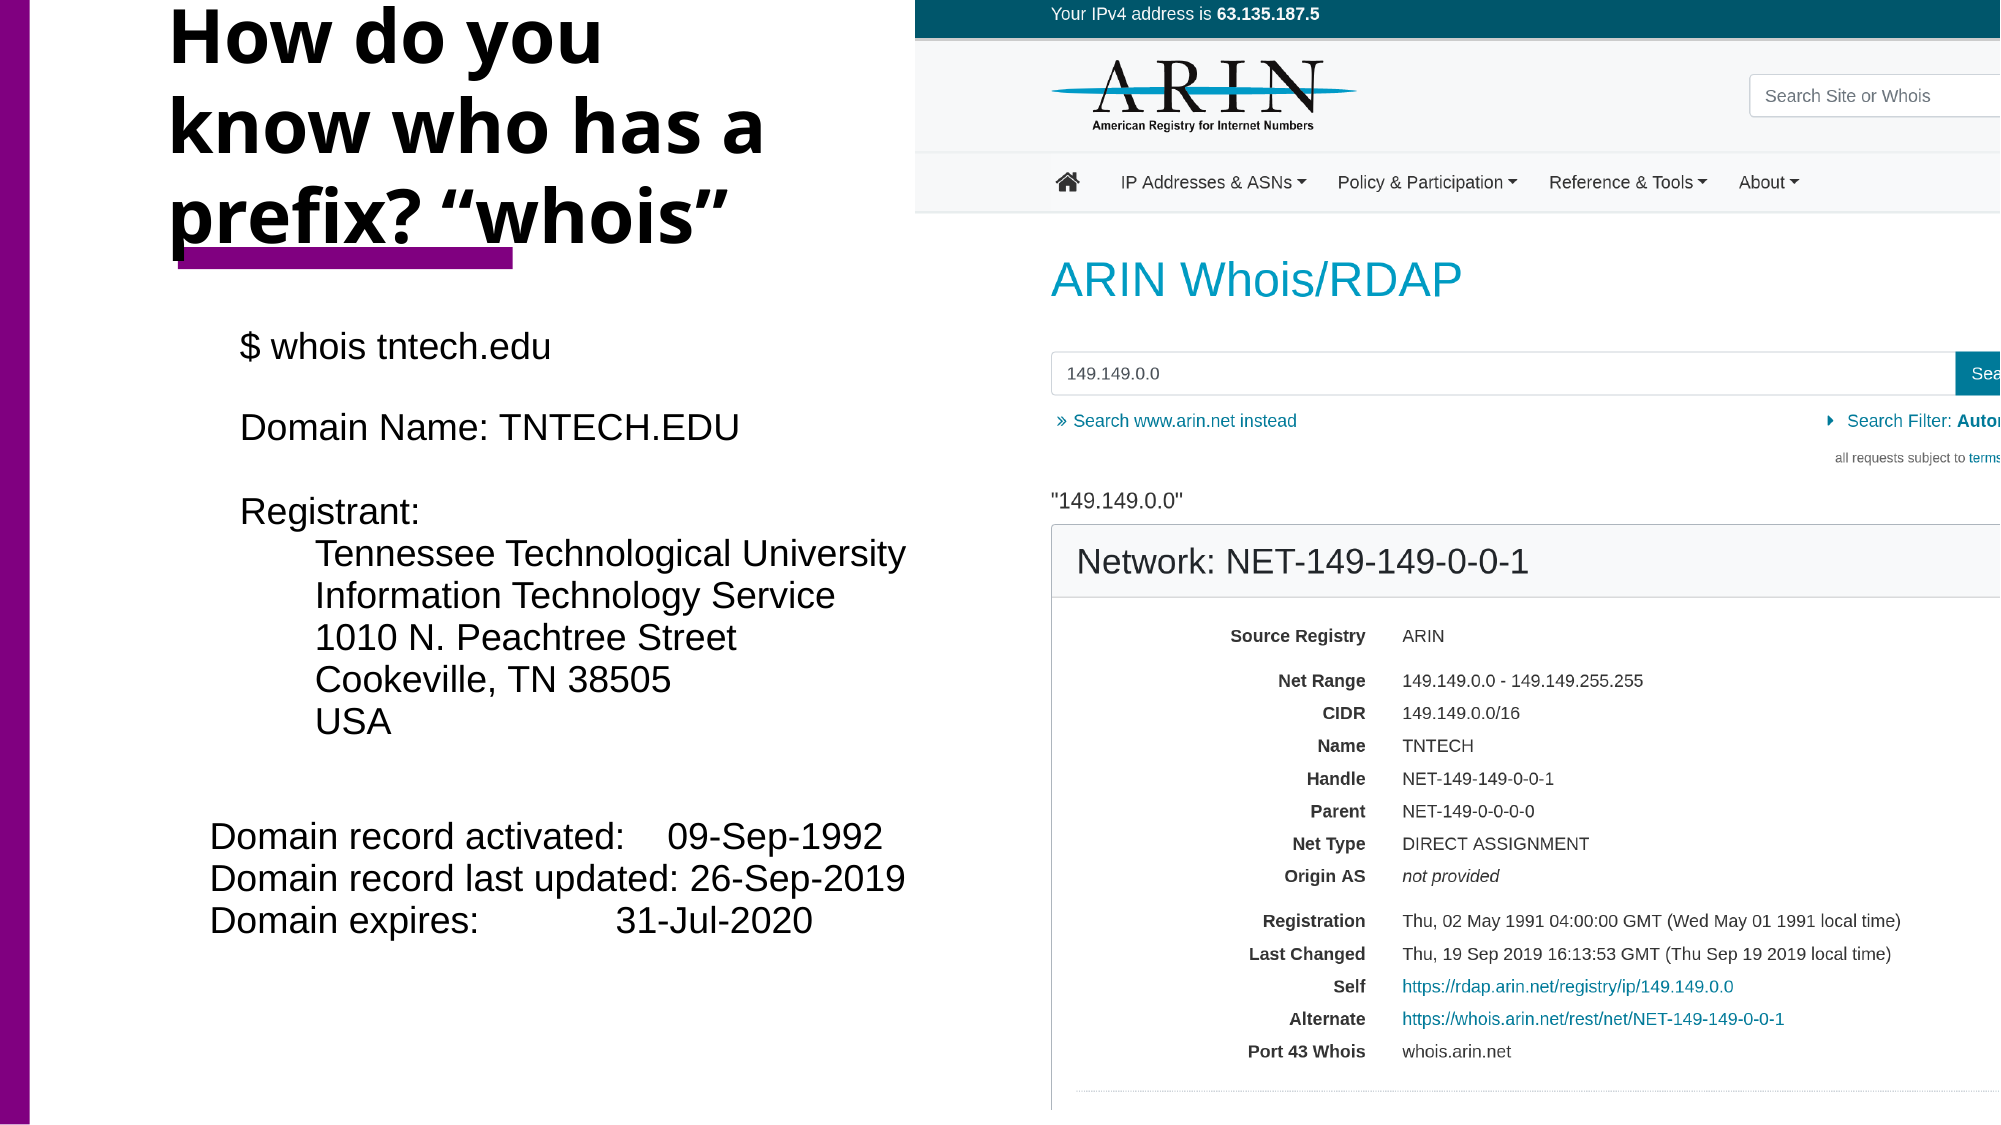

How do you
know who has a
prefix? “whois”
#
$ whois tntech.edu
Domain Name: TNTECH.EDU
Registrant:
	Tennessee Technological University
	Information Technology Service
	1010 N. Peachtree Street
	Cookeville, TN 38505
	USA
Domain record activated: 09-Sep-1992
Domain record last updated: 26-Sep-2019
Domain expires: 31-Jul-2020